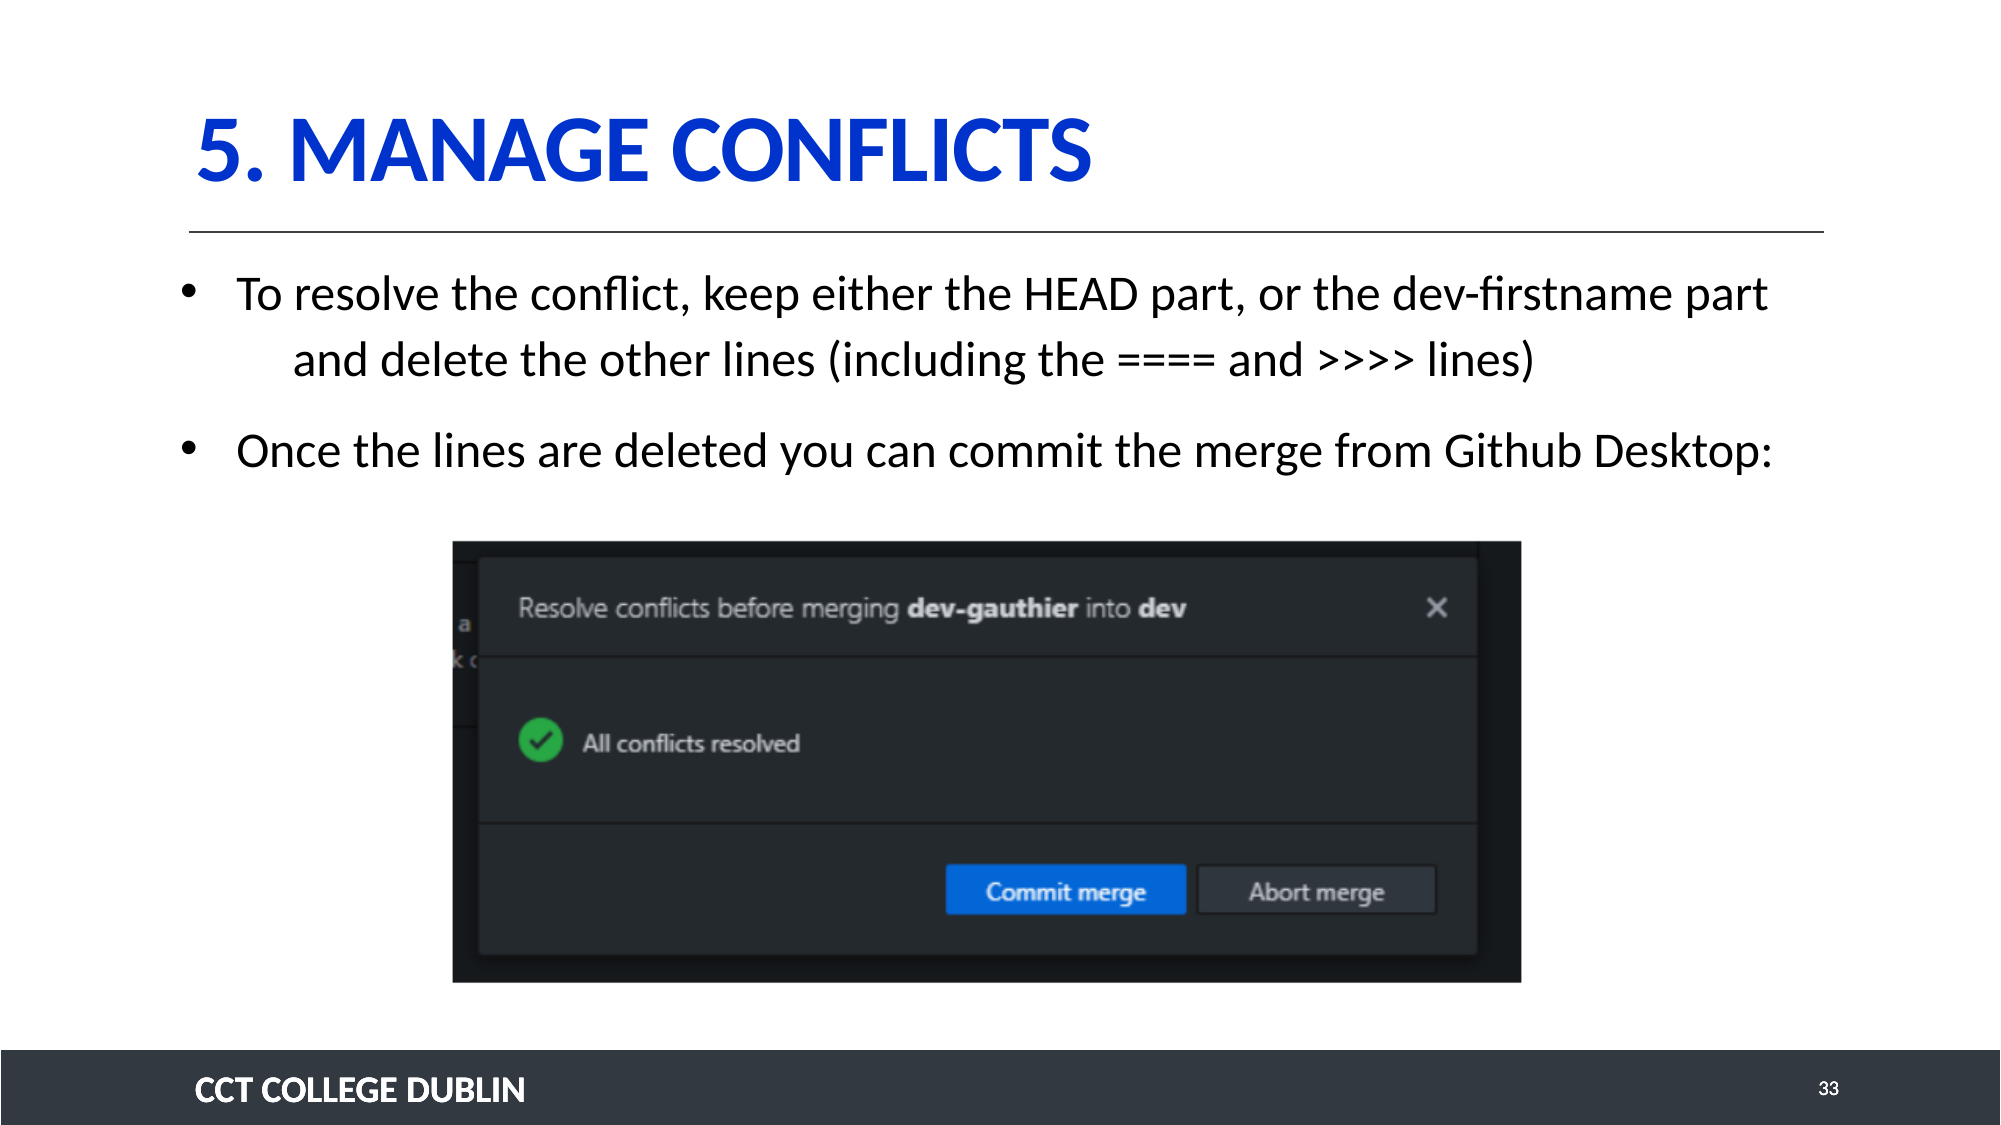

# 5. MANAGE CONFLICTS
To resolve the conflict, keep either the HEAD part, or the dev-firstname part and delete the other lines (including the ==== and >>>> lines)
Once the lines are deleted you can commit the merge from Github Desktop:
CCT COLLEGE DUBLIN
CCT COLLEGE DUBLIN
CCT COLLEGE DUBLIN